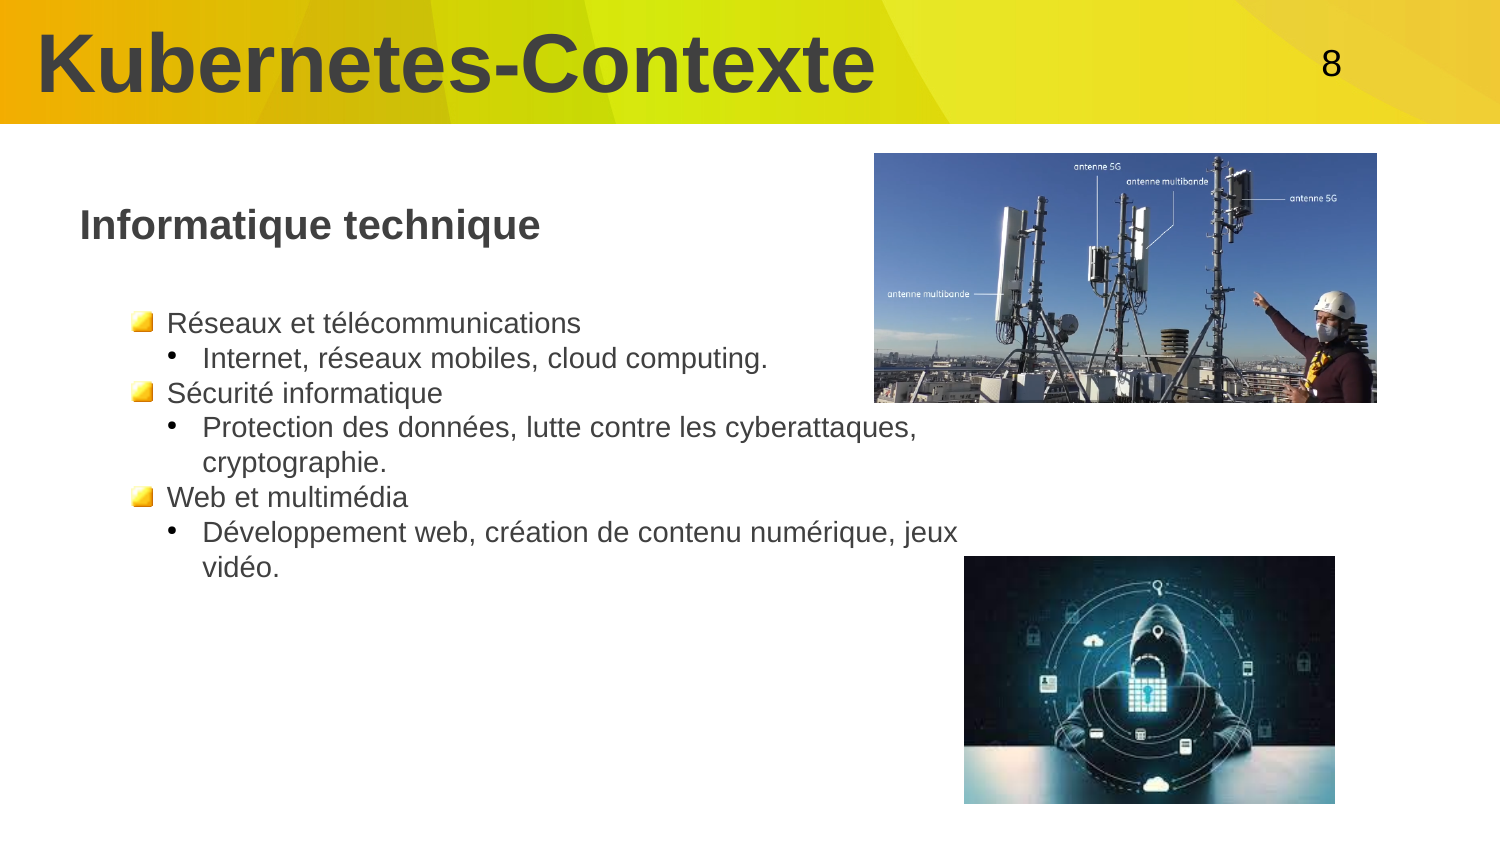

Kubernetes-Contexte
Informatique technique
Réseaux et télécommunications
Internet, réseaux mobiles, cloud computing.
Sécurité informatique
Protection des données, lutte contre les cyberattaques, cryptographie.
Web et multimédia
Développement web, création de contenu numérique, jeux vidéo.